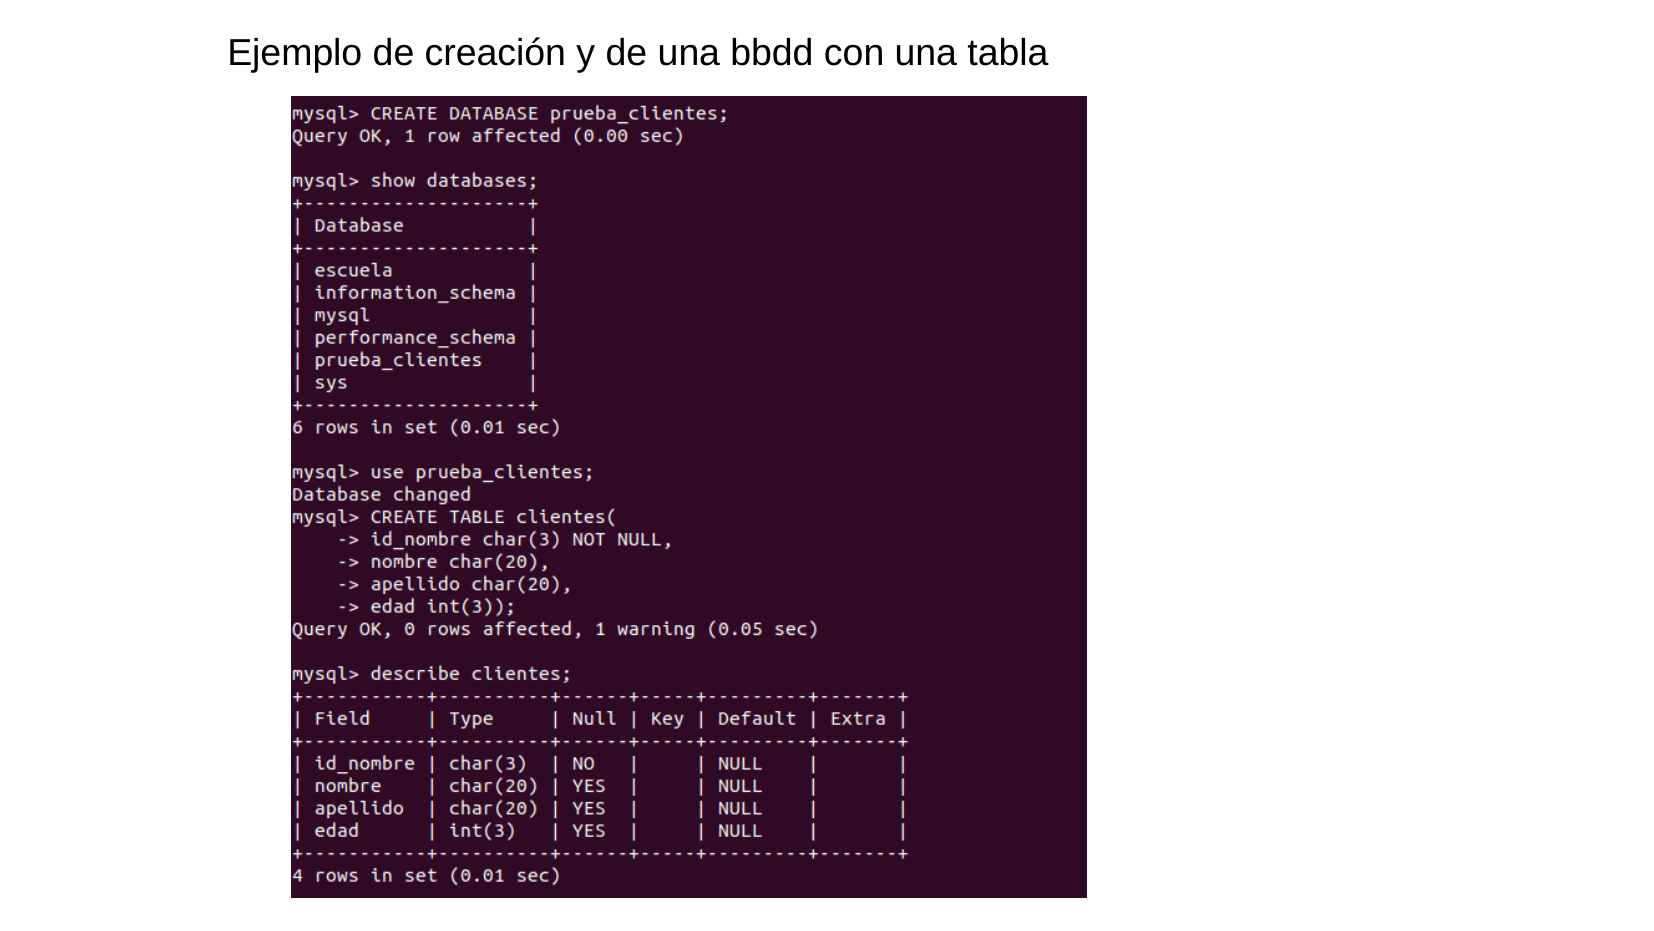

Ejemplo de creación y de una bbdd con una tabla